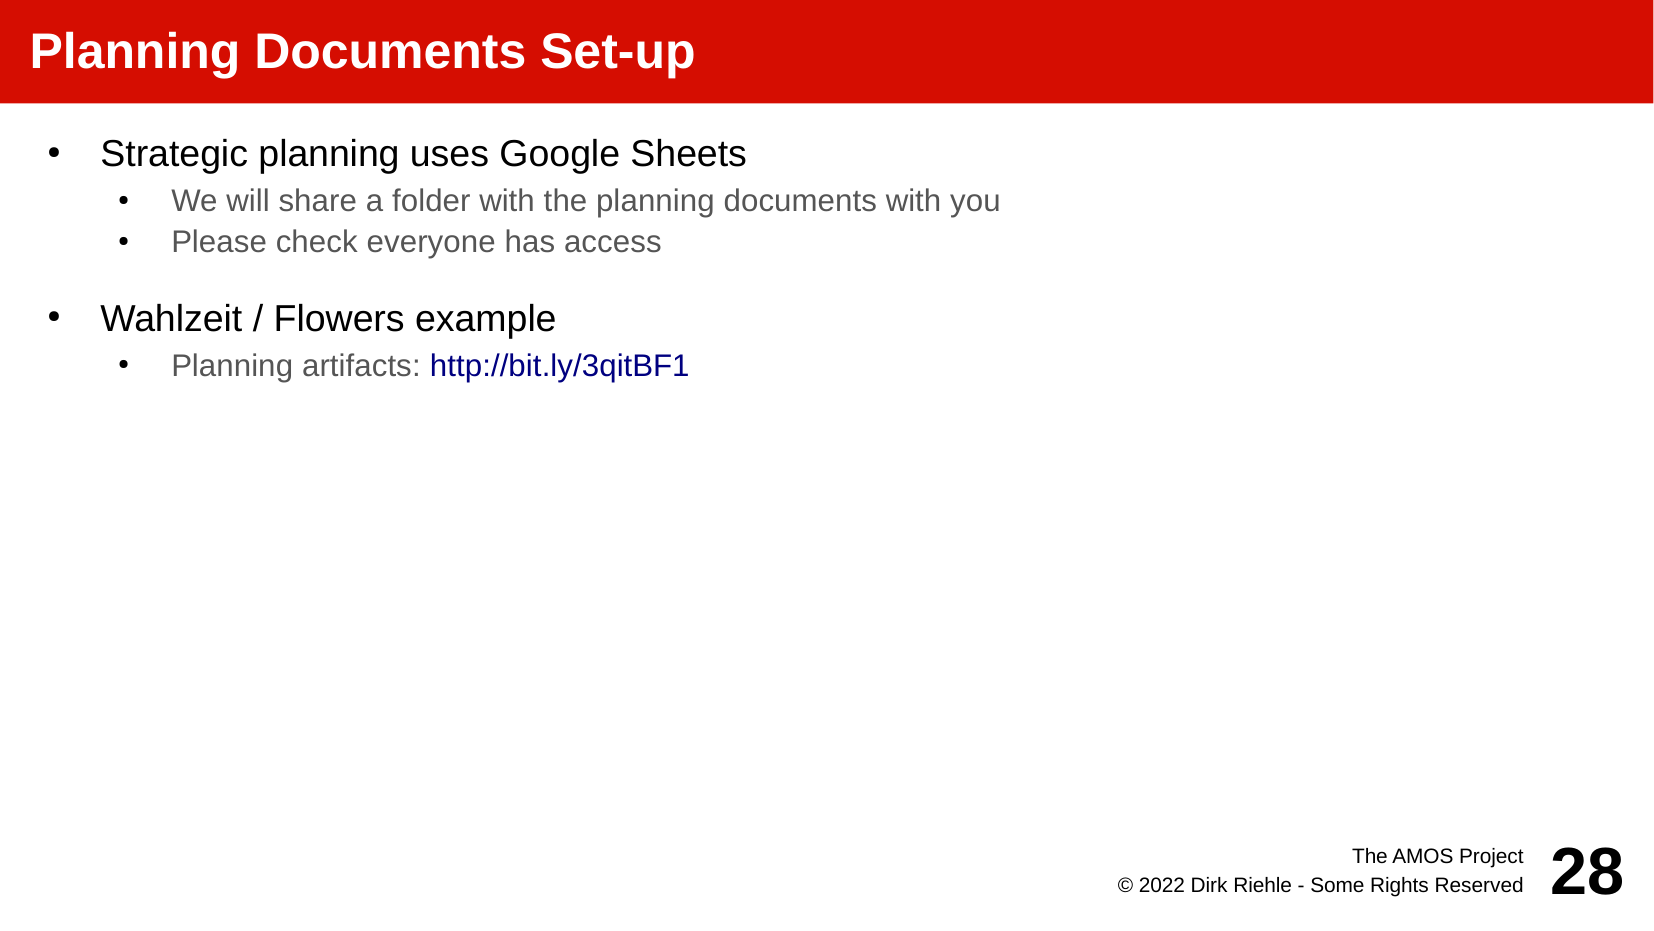

# Planning Documents Set-up
Strategic planning uses Google Sheets
We will share a folder with the planning documents with you
Please check everyone has access
Wahlzeit / Flowers example
Planning artifacts: http://bit.ly/3qitBF1
The AMOS Project
28
© 2022 Dirk Riehle - Some Rights Reserved